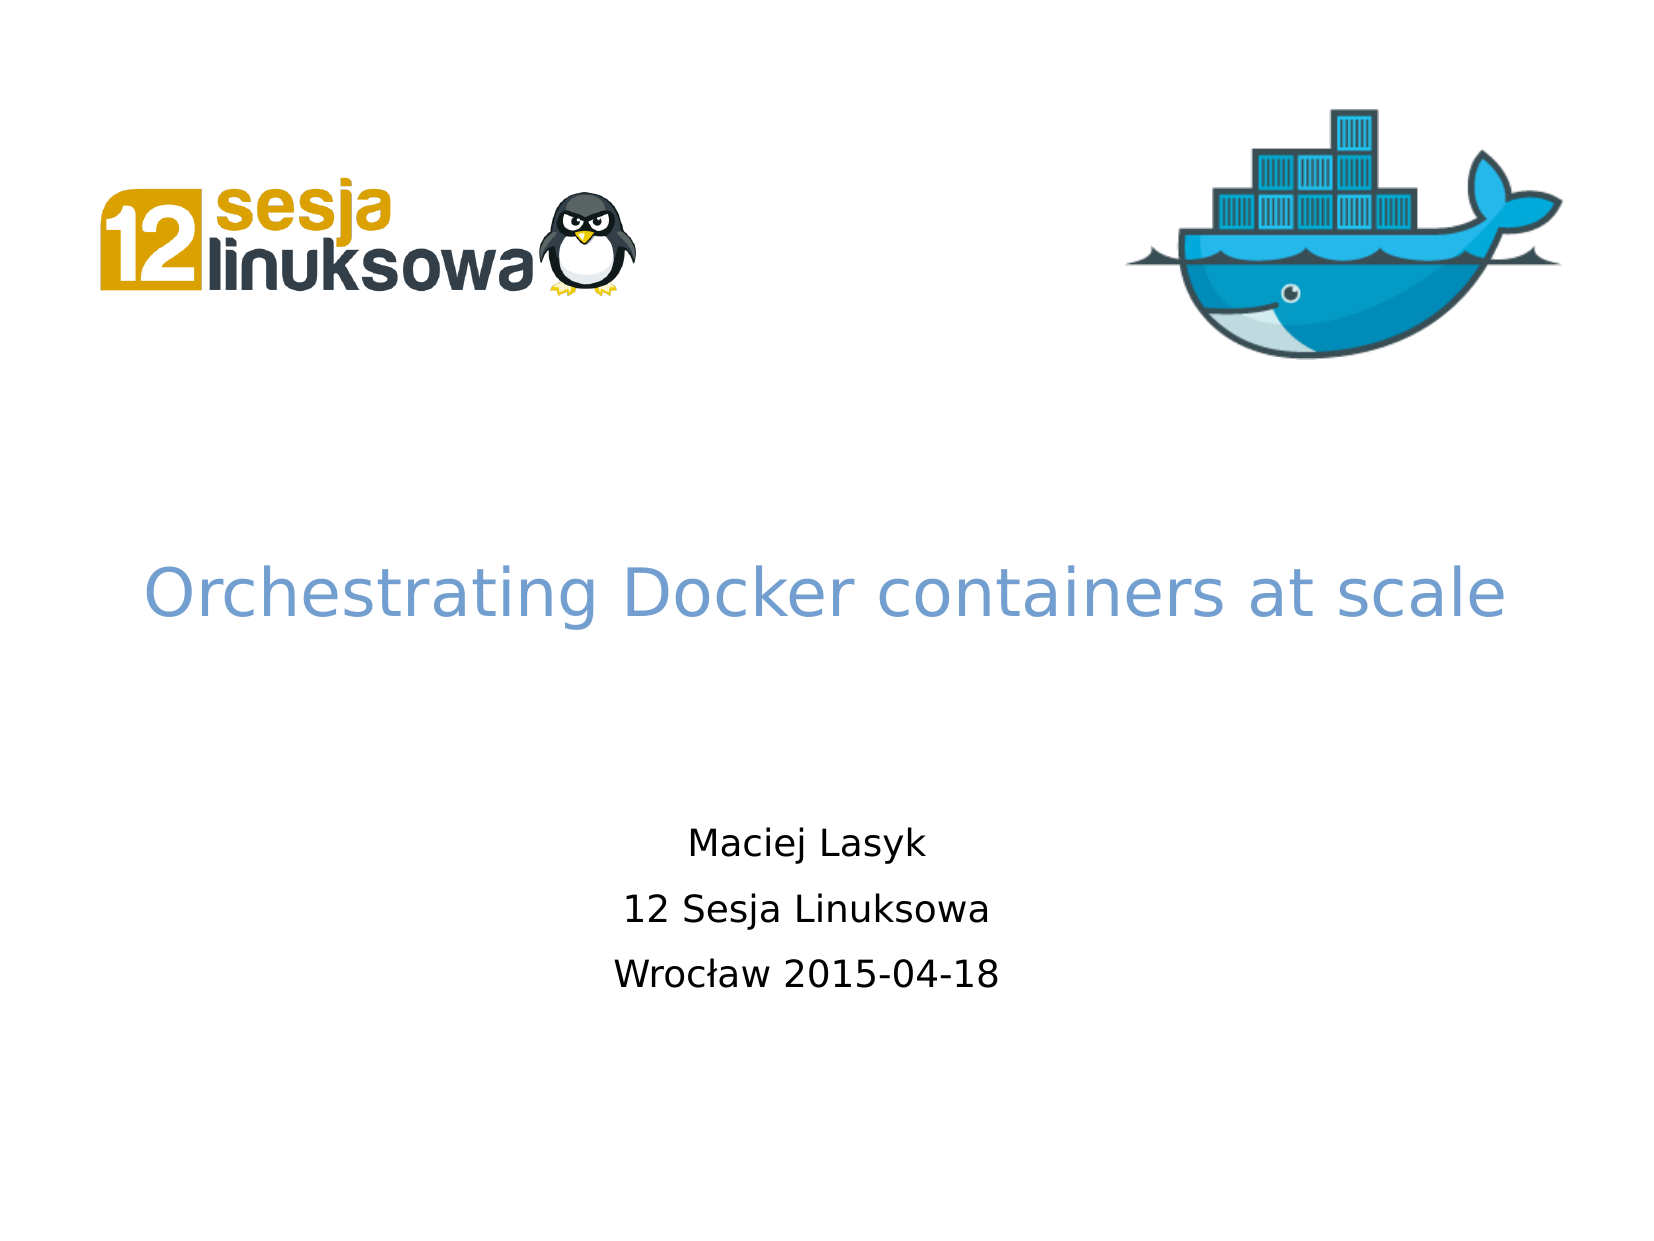

Orchestrating Docker containers at scale
Maciej Lasyk
12 Sesja Linuksowa
Wrocław 2015-04-18